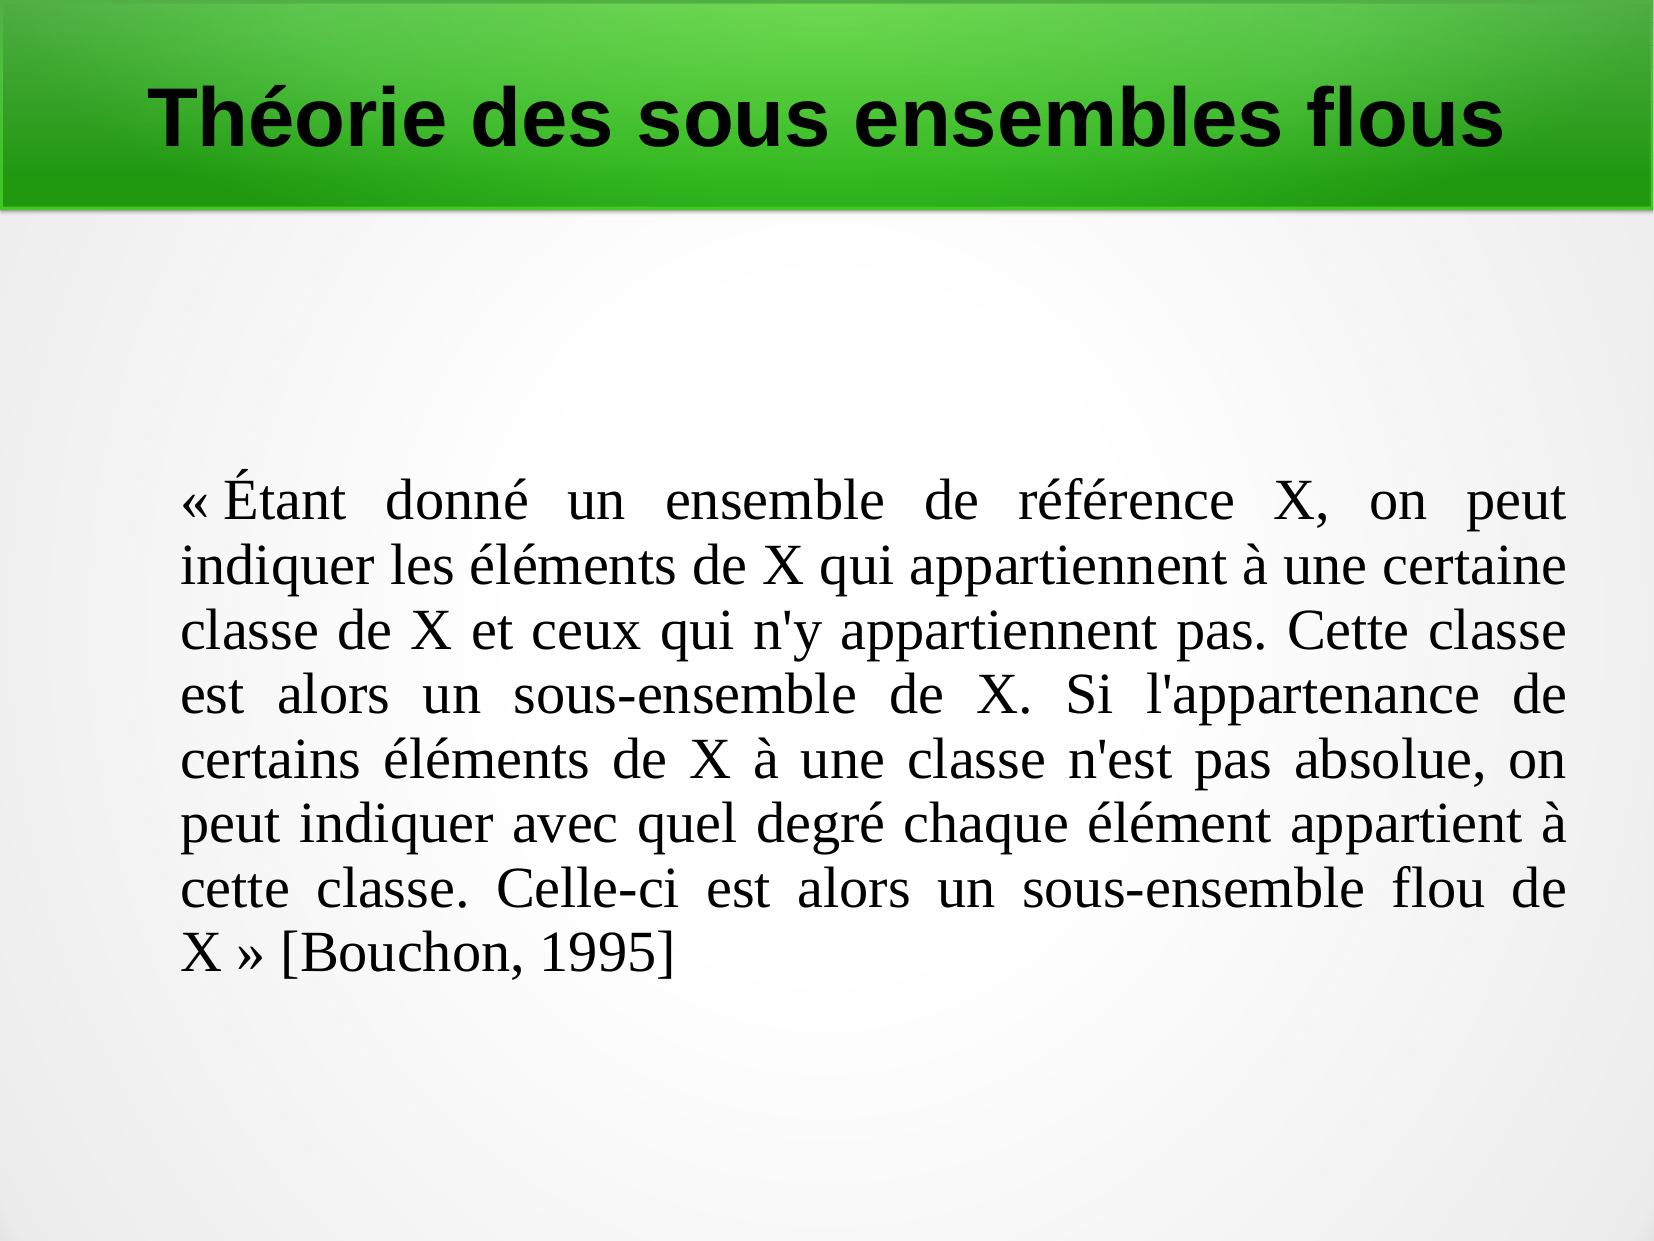

# Théorie des sous ensembles flous
« Étant donné un ensemble de référence X, on peut indiquer les éléments de X qui appartiennent à une certaine classe de X et ceux qui n'y appartiennent pas. Cette classe est alors un sous-ensemble de X. Si l'appartenance de certains éléments de X à une classe n'est pas absolue, on peut indiquer avec quel degré chaque élément appartient à cette classe. Celle-ci est alors un sous-ensemble flou de X » [Bouchon, 1995]